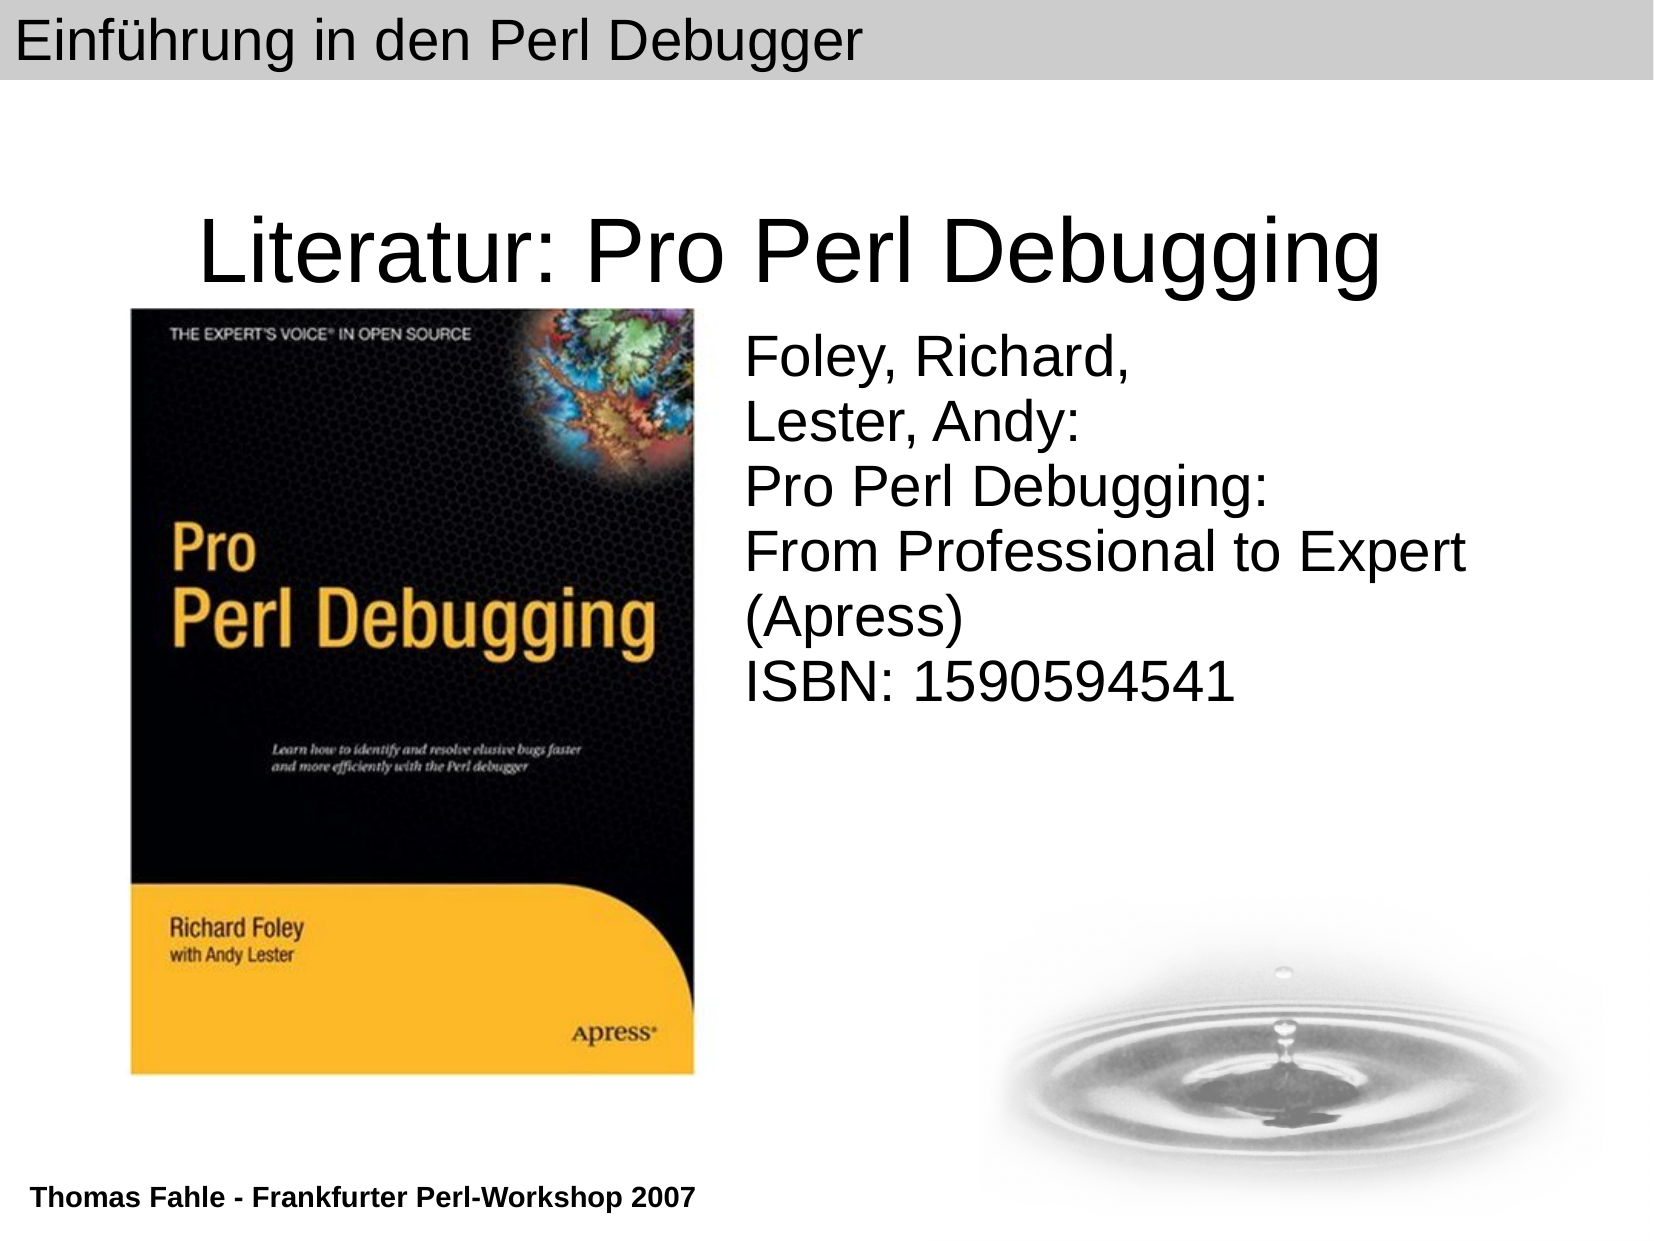

# Literatur: Pro Perl Debugging
Foley, Richard,
Lester, Andy:
Pro Perl Debugging:
From Professional to Expert
(Apress)
ISBN: 1590594541